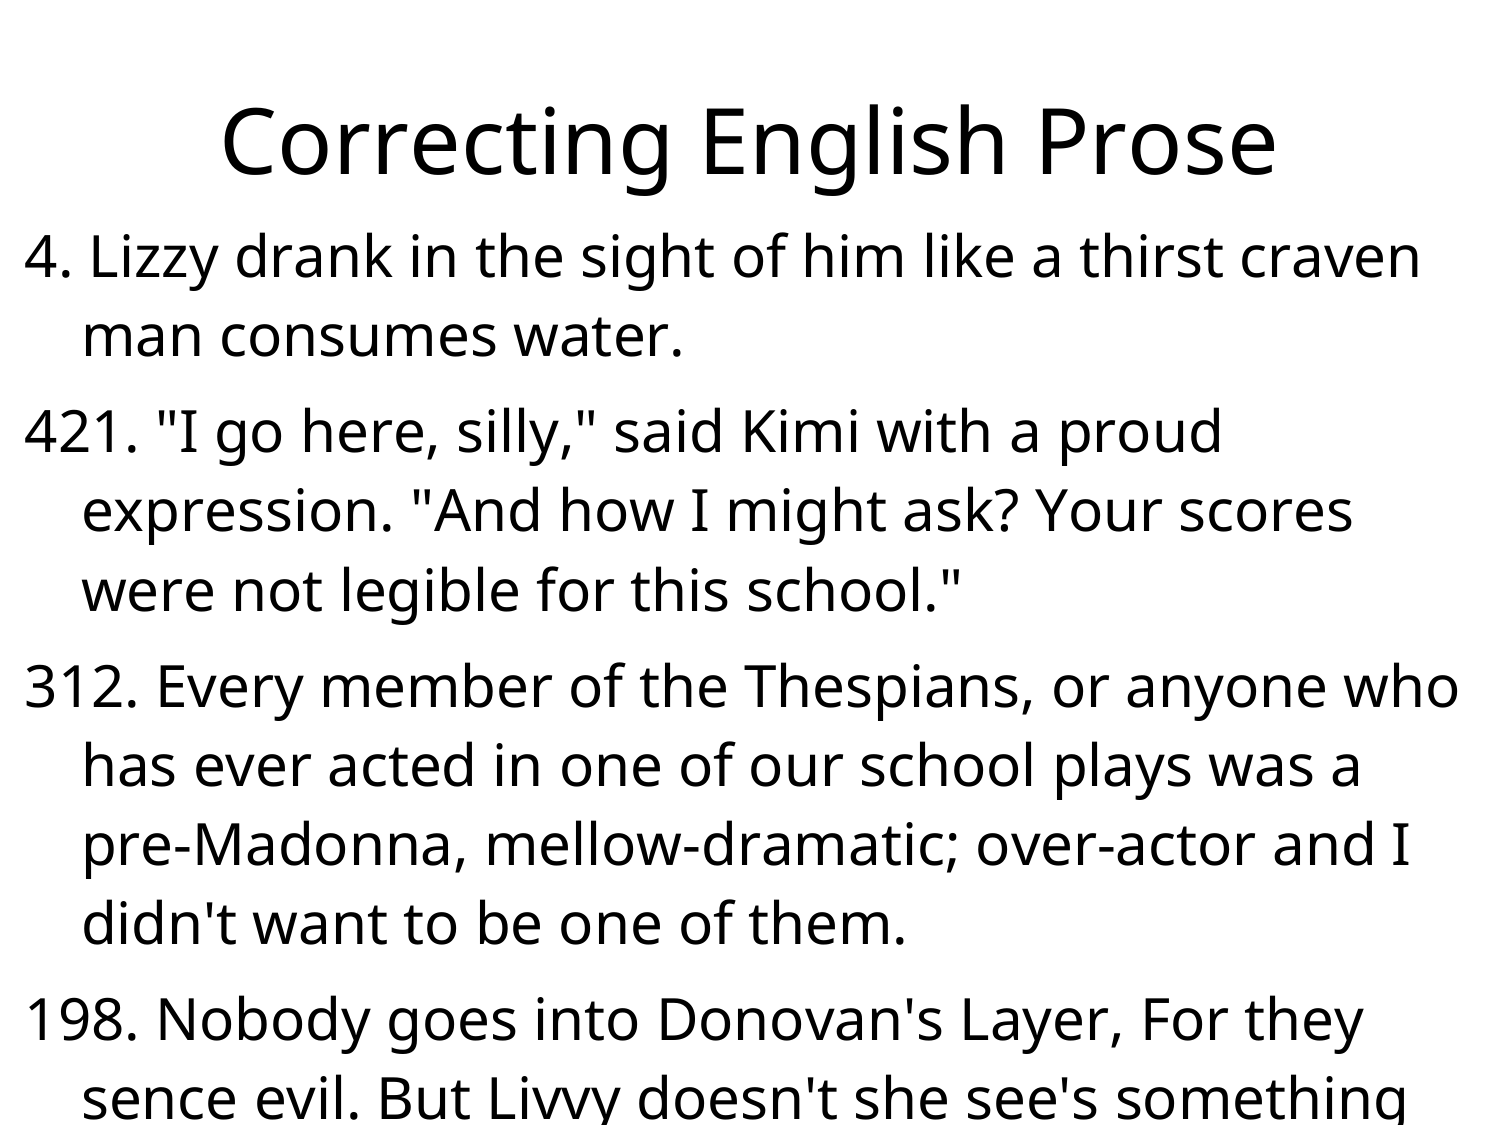

# Correcting English Prose
4. Lizzy drank in the sight of him like a thirst craven man consumes water.
421. "I go here, silly," said Kimi with a proud expression. "And how I might ask? Your scores were not legible for this school."
312. Every member of the Thespians, or anyone who has ever acted in one of our school plays was a pre-Madonna, mellow-dramatic; over-actor and I didn't want to be one of them.
198. Nobody goes into Donovan's Layer, For they sence evil. But Livvy doesn't she see's something no one else does.